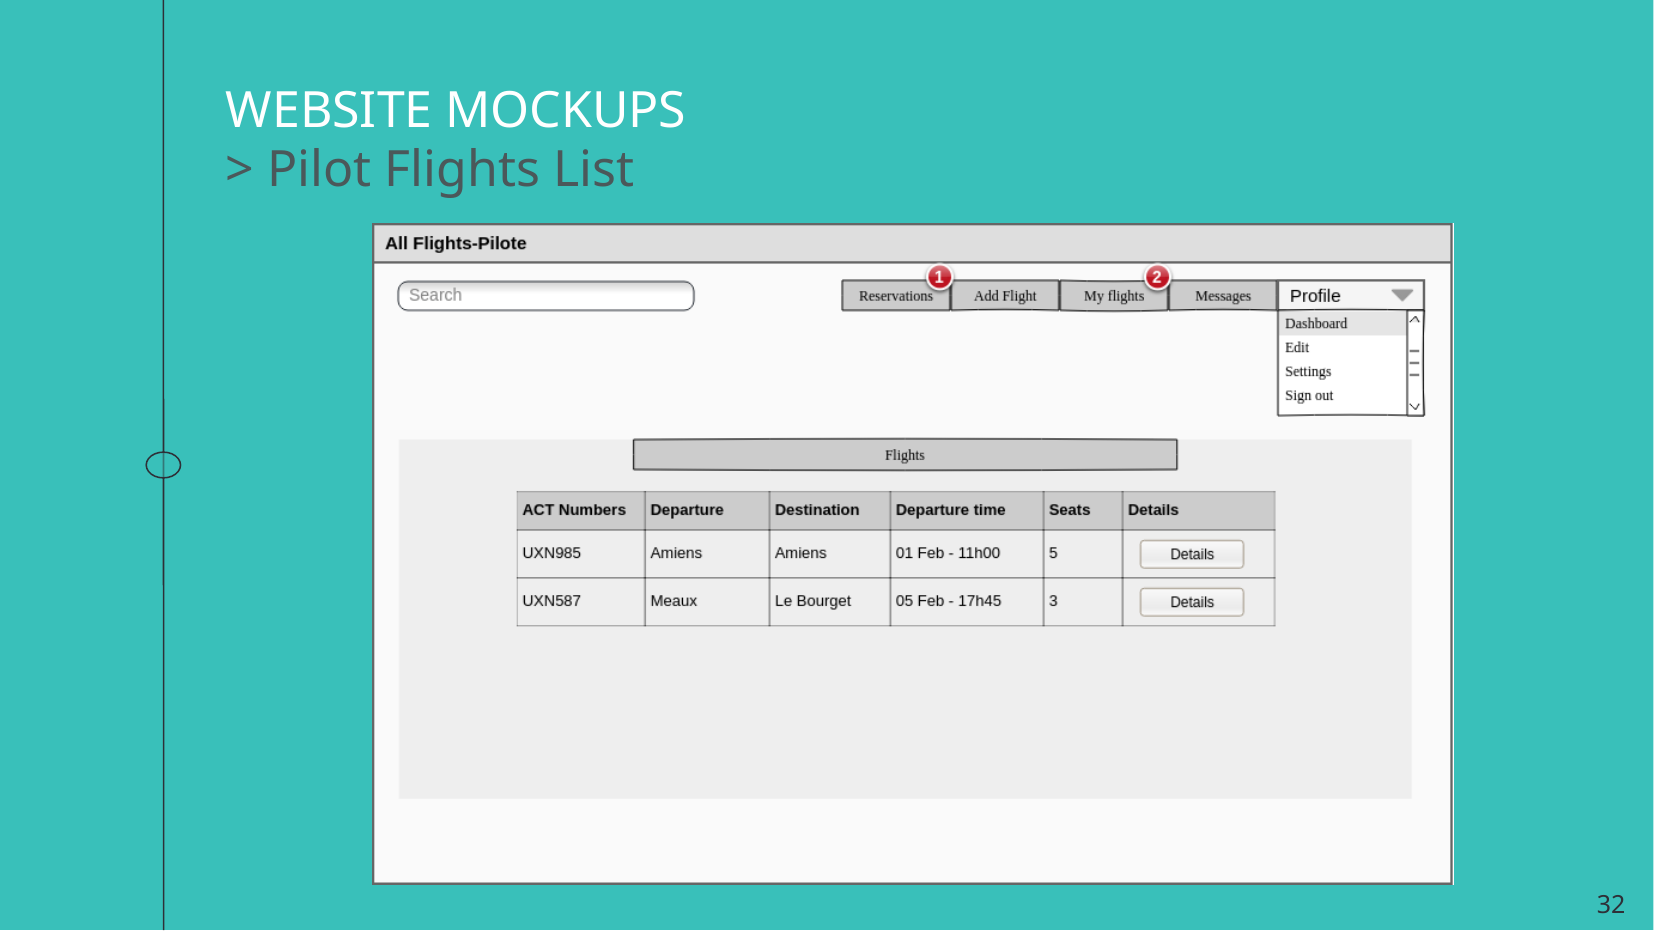

WEBSITE MOCKUPS
# > Pilot Flights List